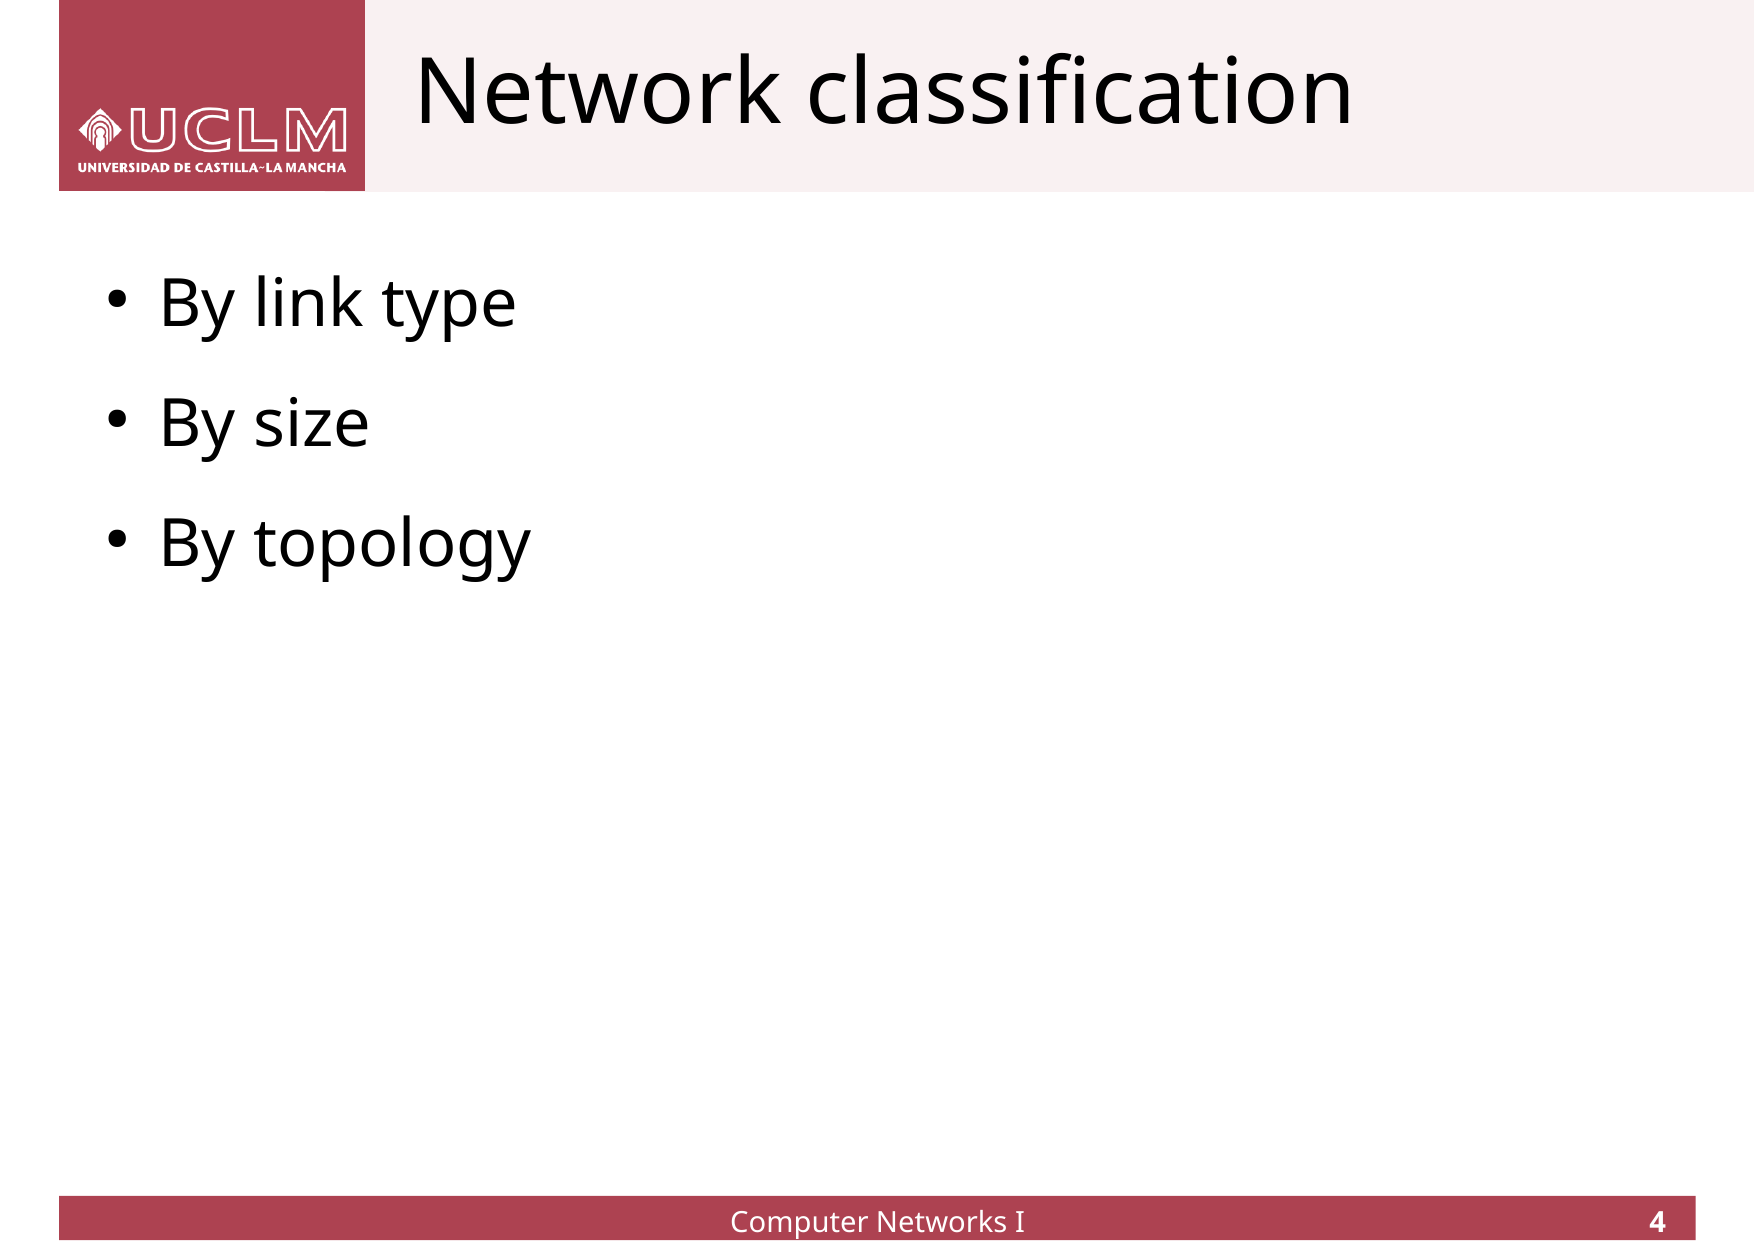

# Network classification
By link type
By size
By topology
Computer Networks I
4